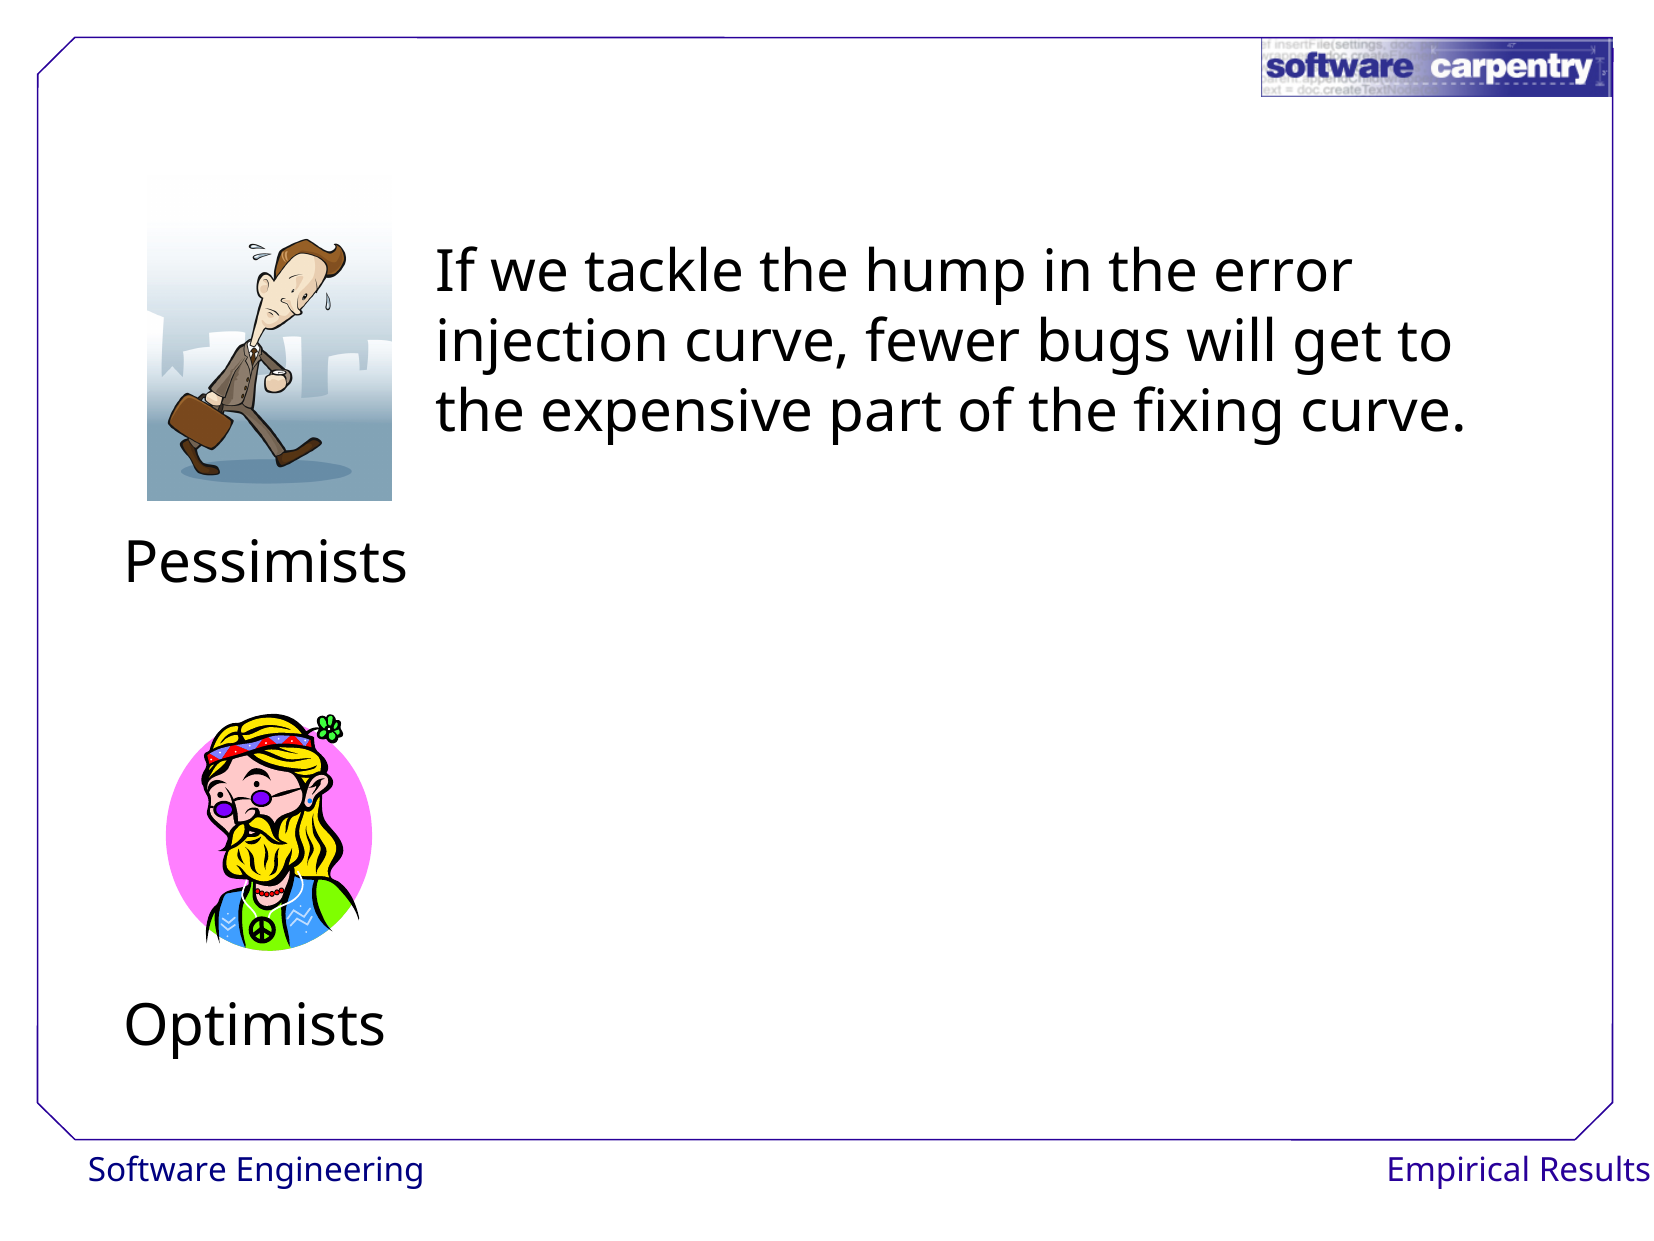

If we tackle the hump in the error injection curve, fewer bugs will get to the expensive part of the fixing curve.
Pessimists
Optimists